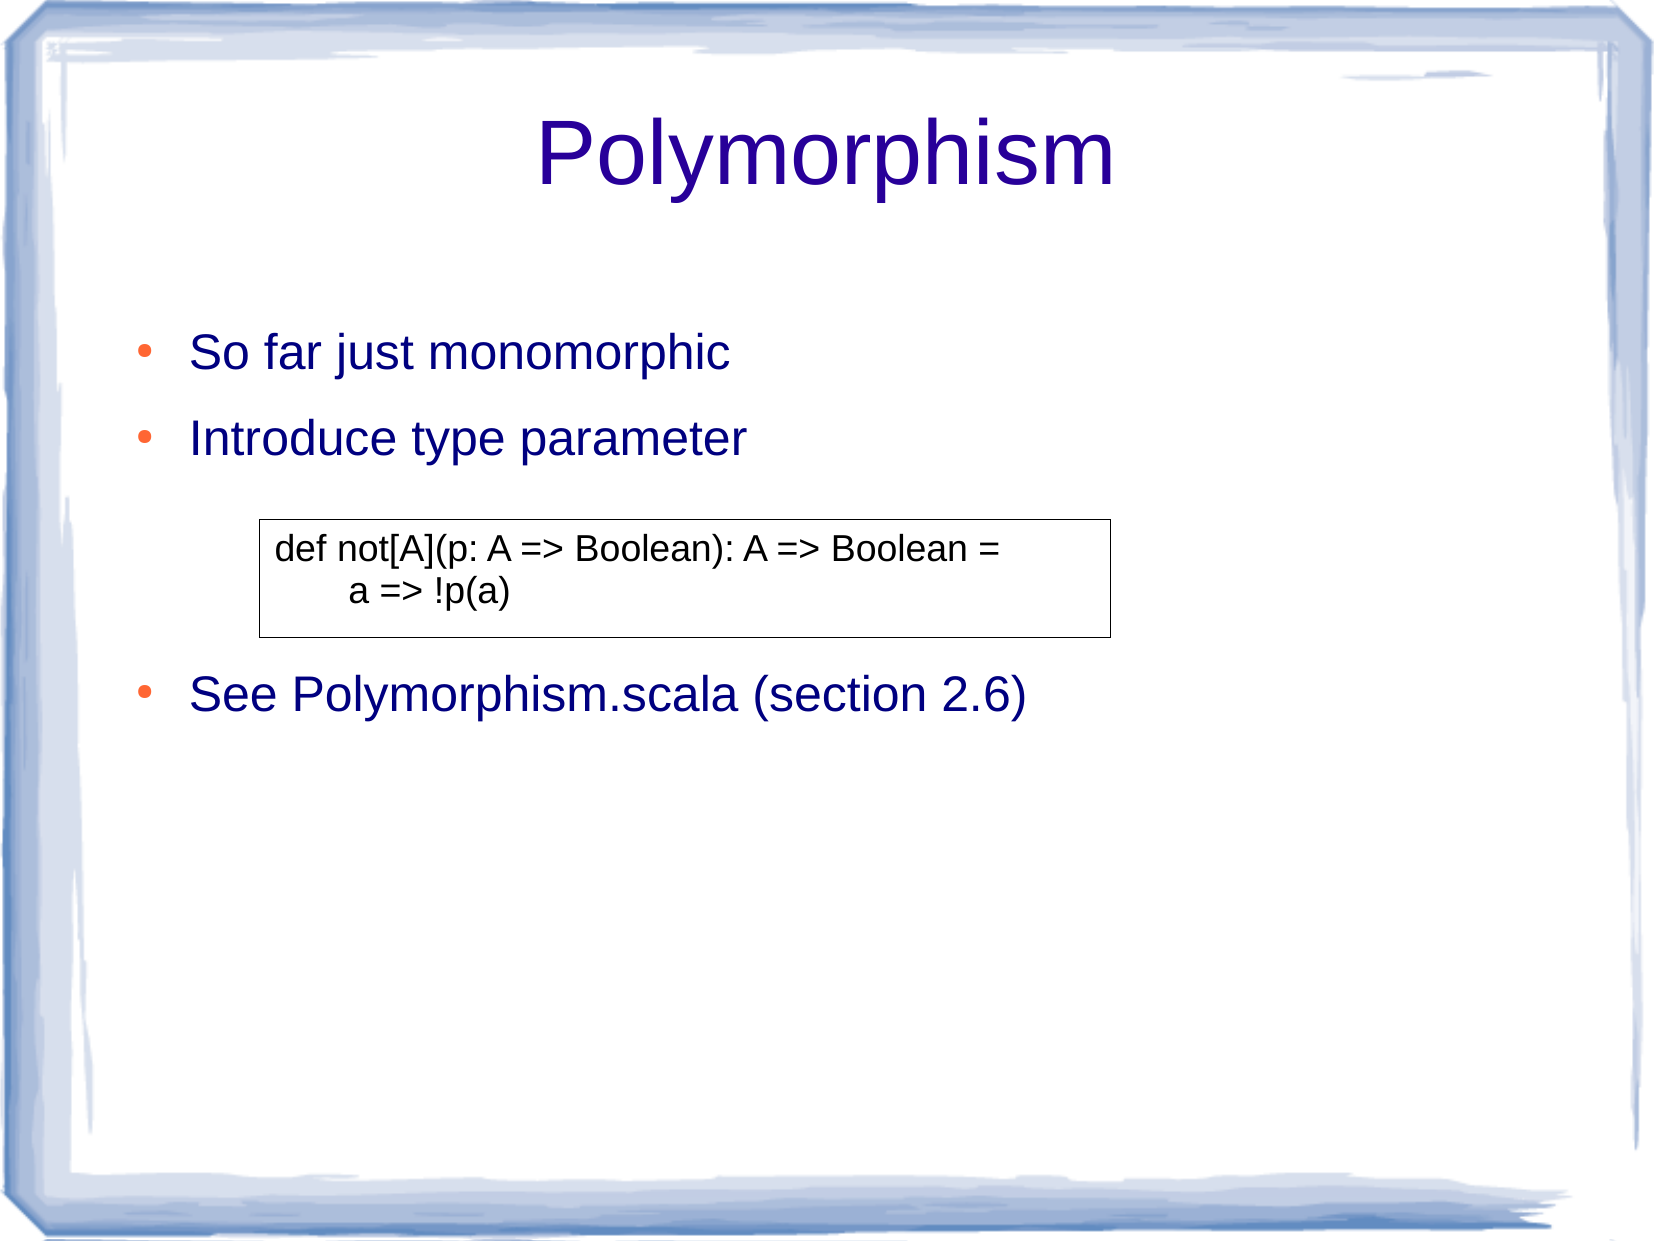

# Polymorphism
So far just monomorphic
Introduce type parameter
See Polymorphism.scala (section 2.6)
def not[A](p: A => Boolean): A => Boolean =
	a => !p(a)